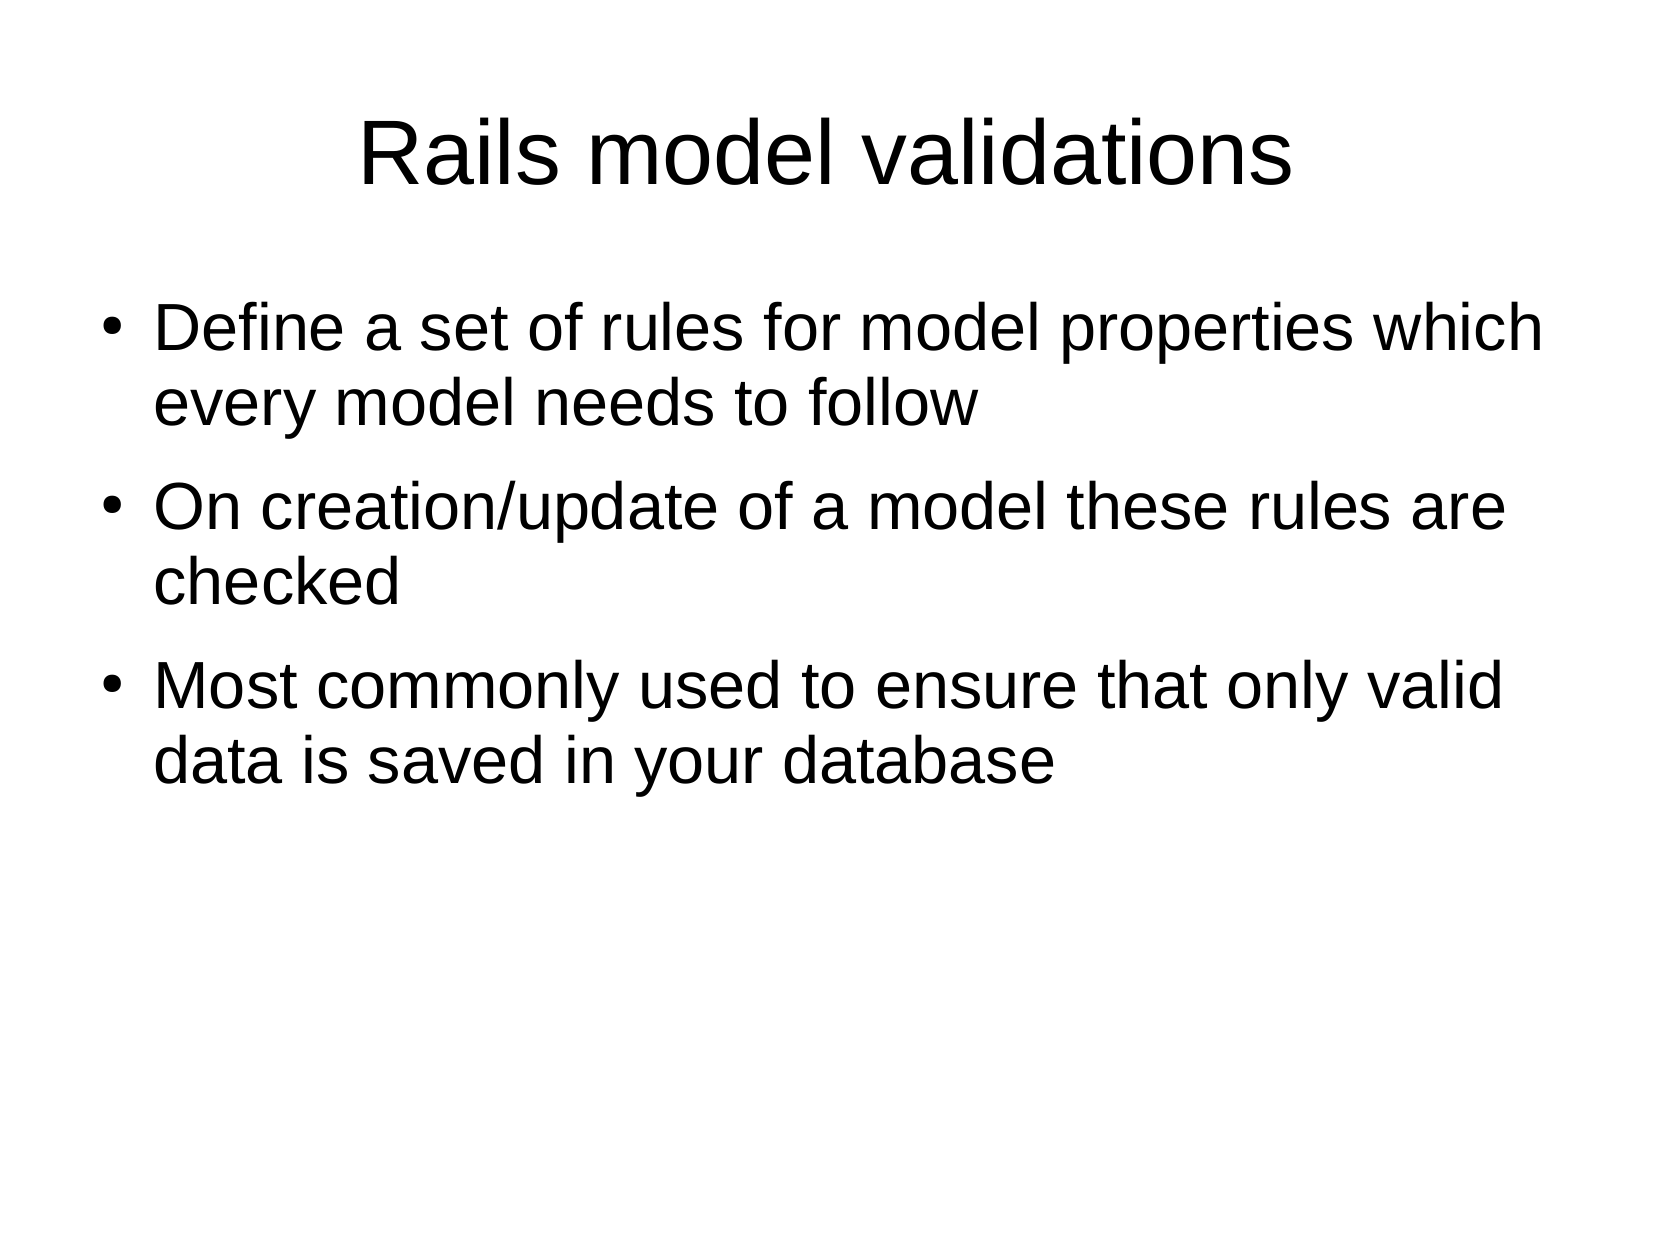

# Rails model validations
Define a set of rules for model properties which every model needs to follow
On creation/update of a model these rules are checked
Most commonly used to ensure that only valid data is saved in your database